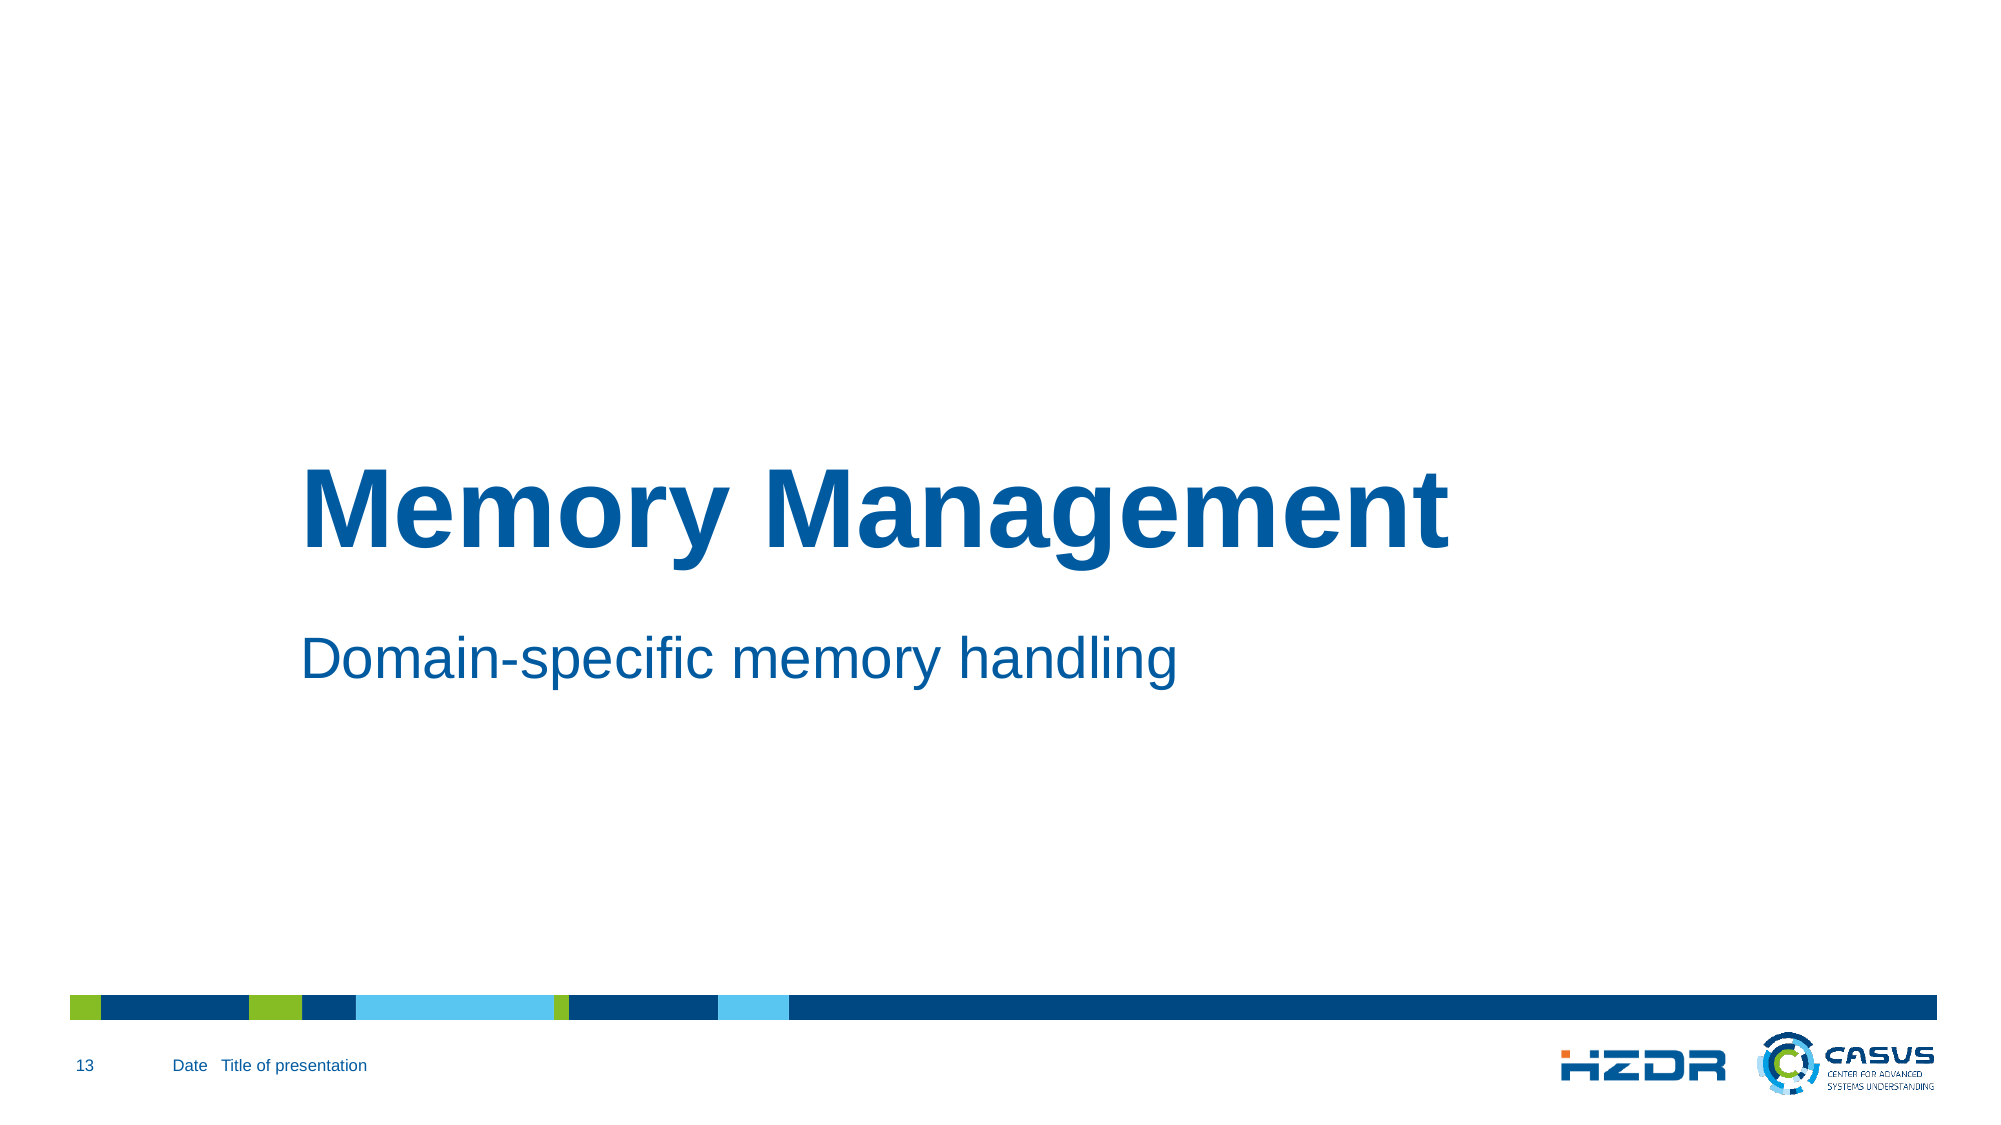

# Memory Management
Domain-specific memory handling
13
Date
Title of presentation